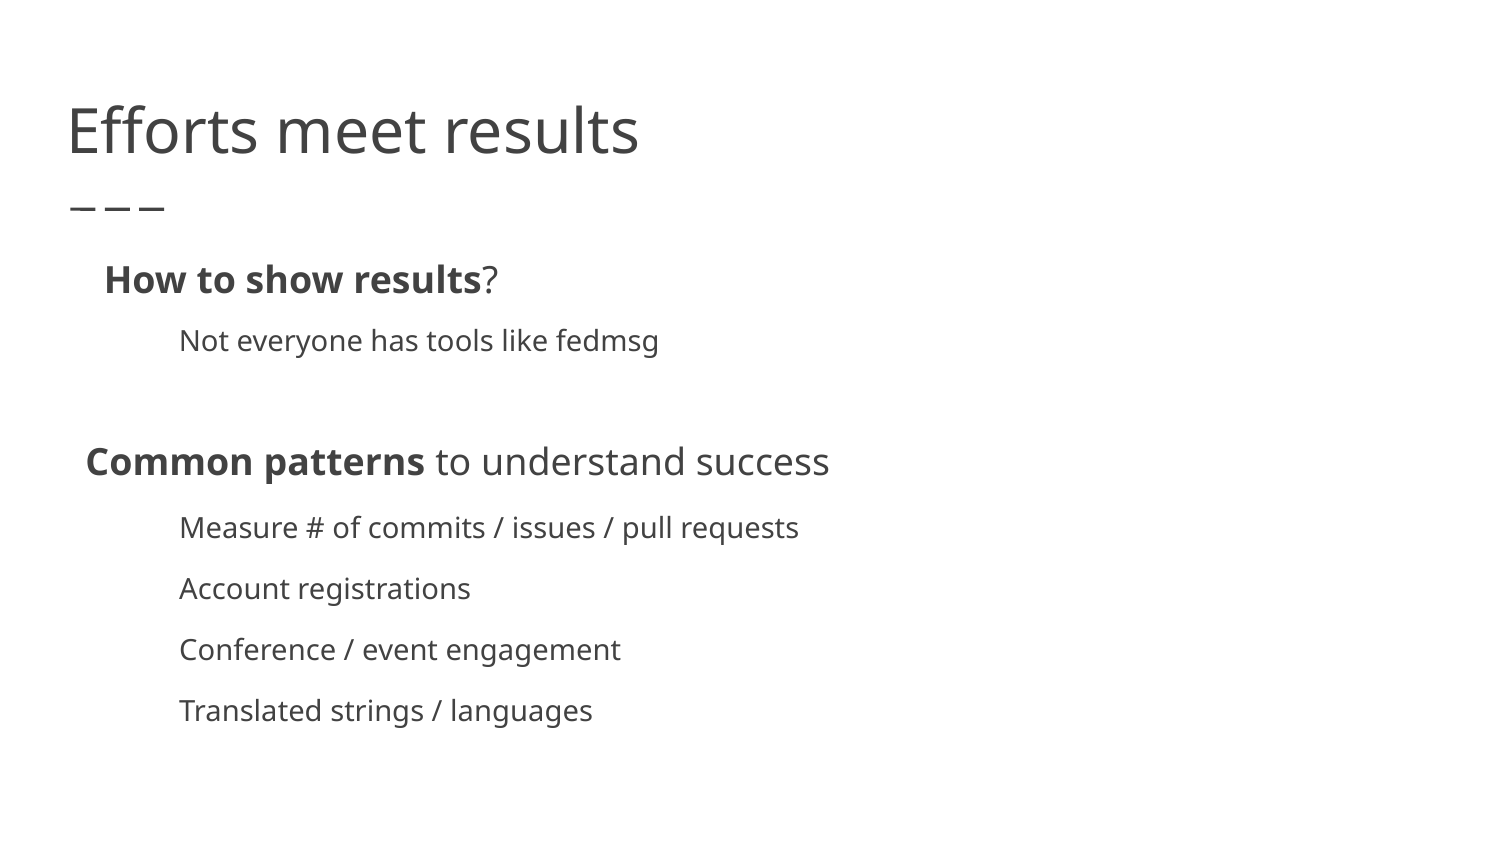

# Efforts meet results
How to show results?
Not everyone has tools like fedmsg
Common patterns to understand success
Measure # of commits / issues / pull requests
Account registrations
Conference / event engagement
Translated strings / languages